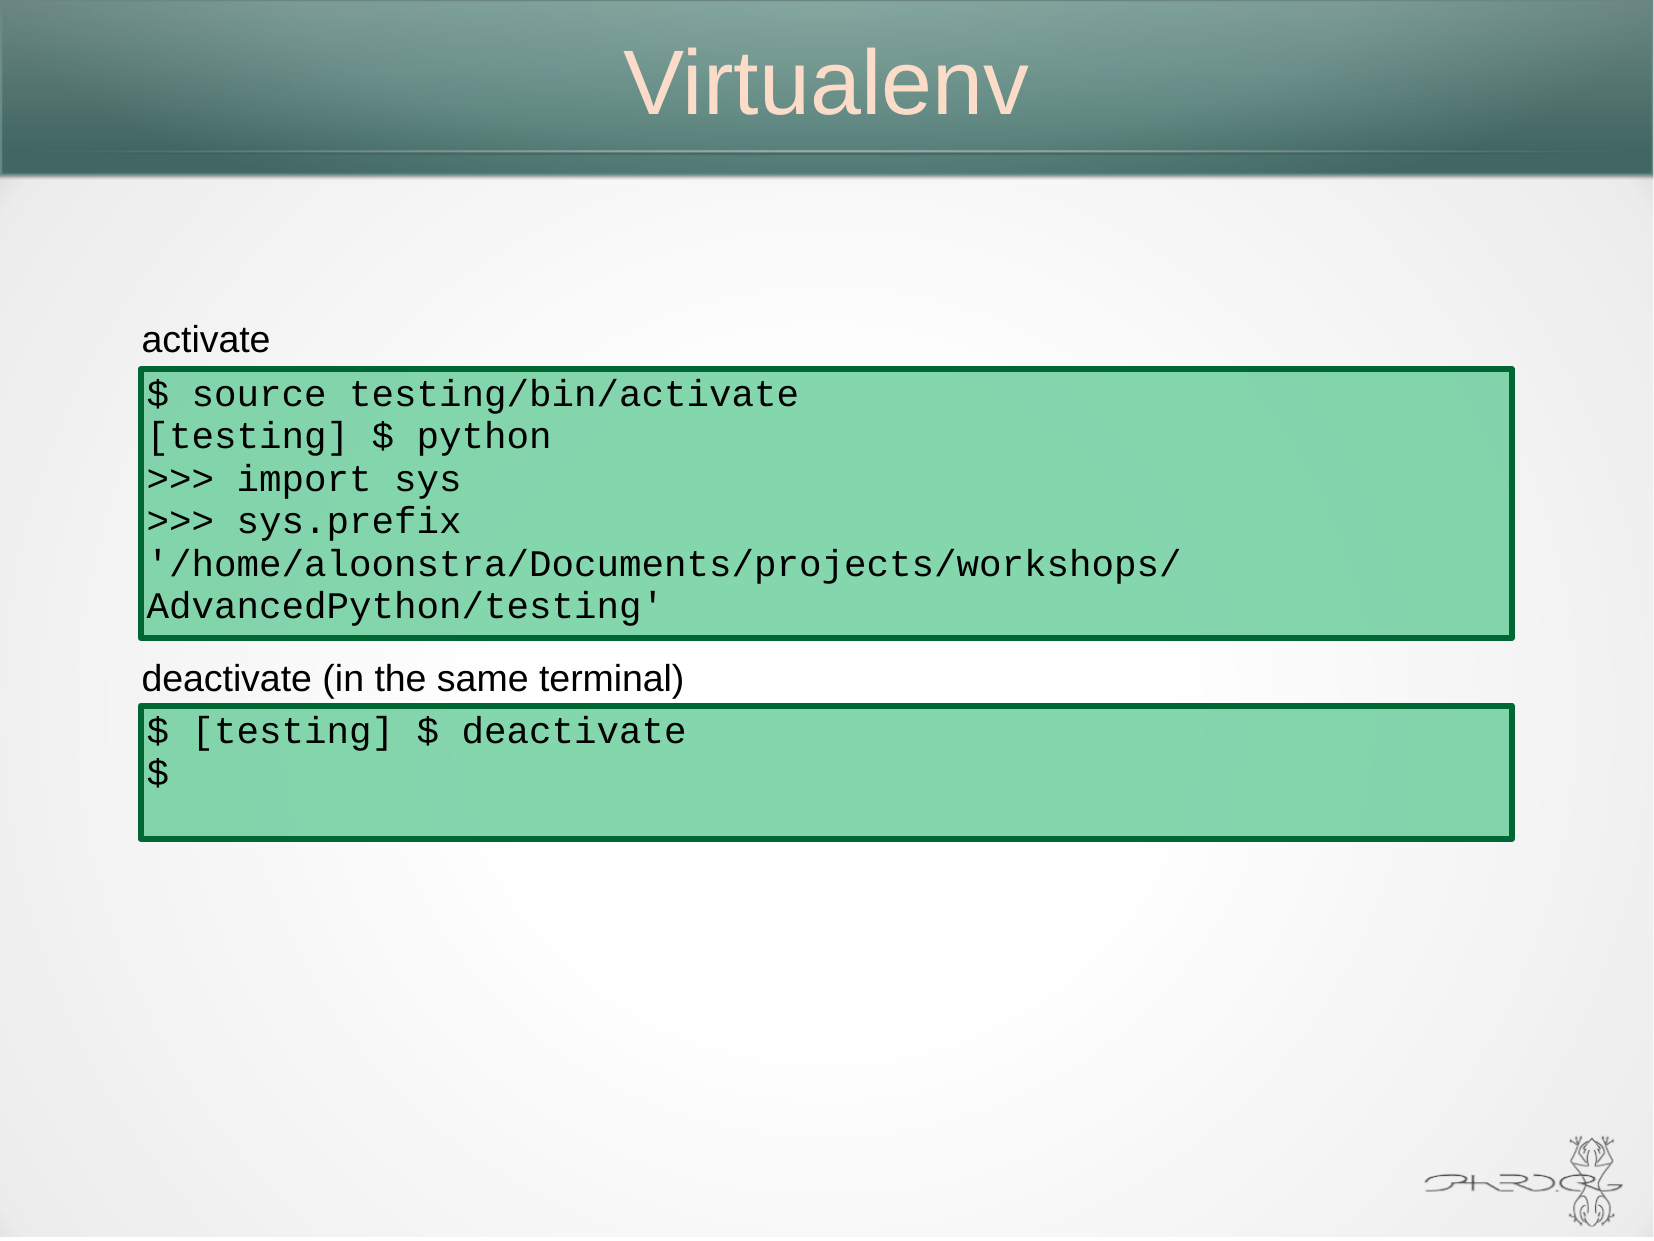

# Virtualenv
activate
$ source testing/bin/activate
[testing] $ python
>>> import sys
>>> sys.prefix
'/home/aloonstra/Documents/projects/workshops/AdvancedPython/testing'
deactivate (in the same terminal)
$ [testing] $ deactivate
$